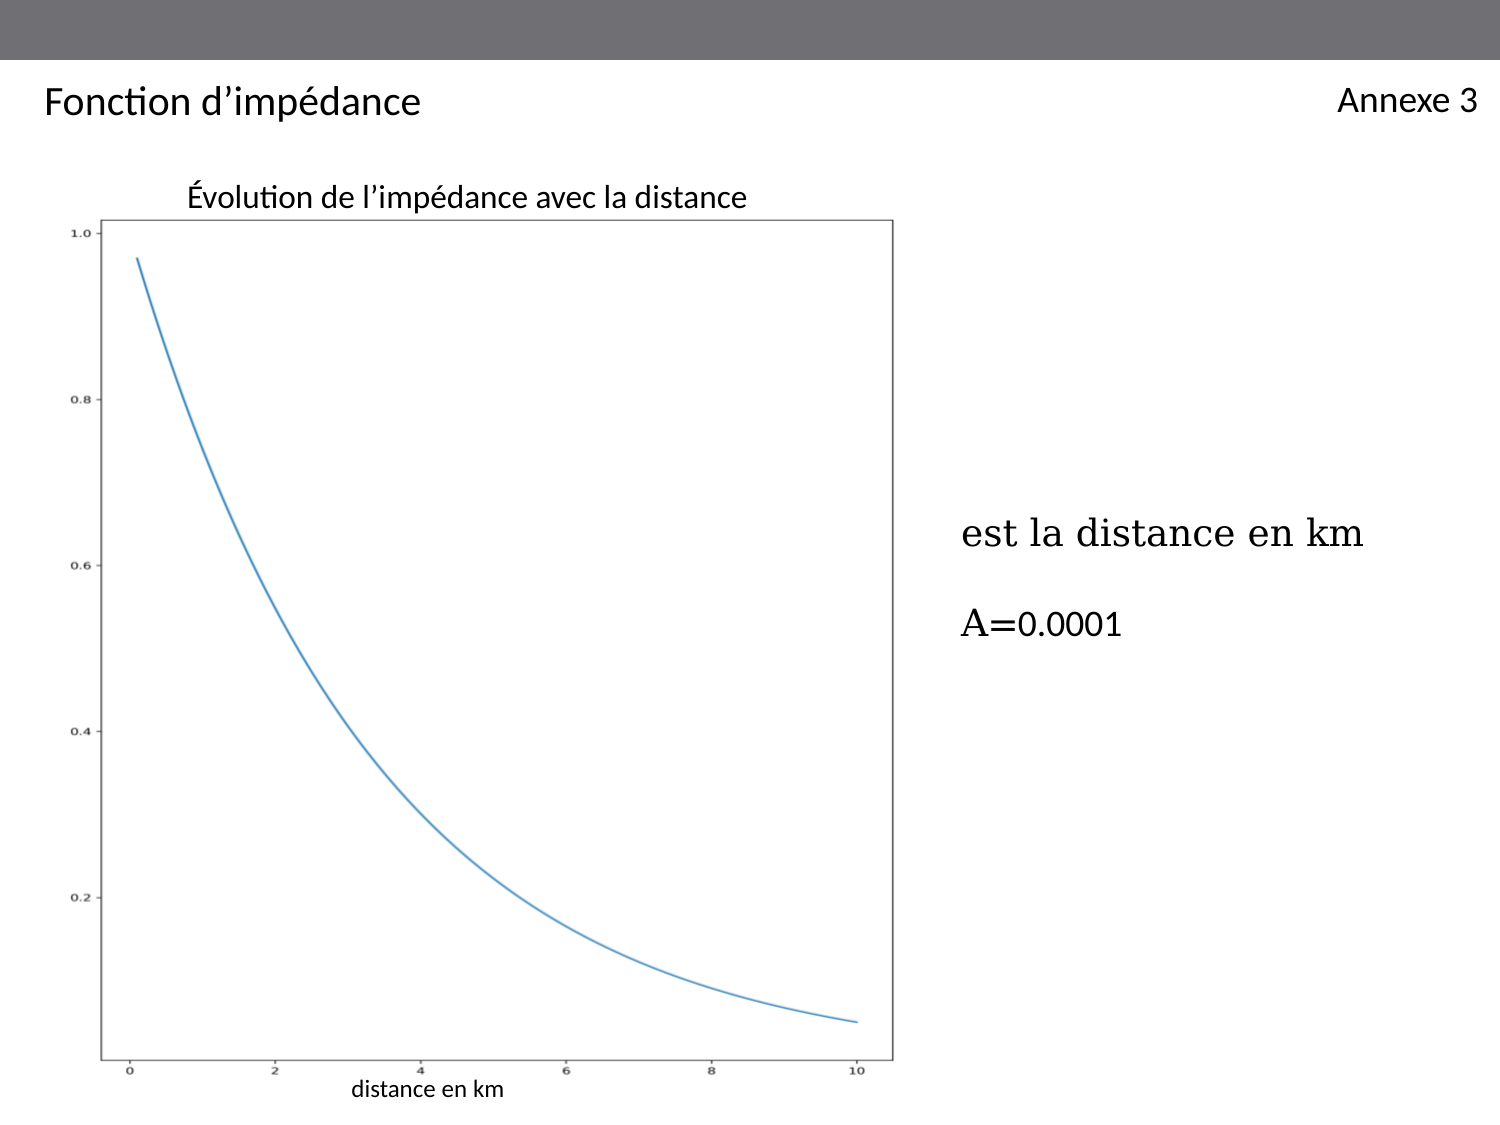

Fonction d’impédance
Annexe 3
# Évolution de l’impédance avec la distance
est la distance en km
A=0.0001
distance en km